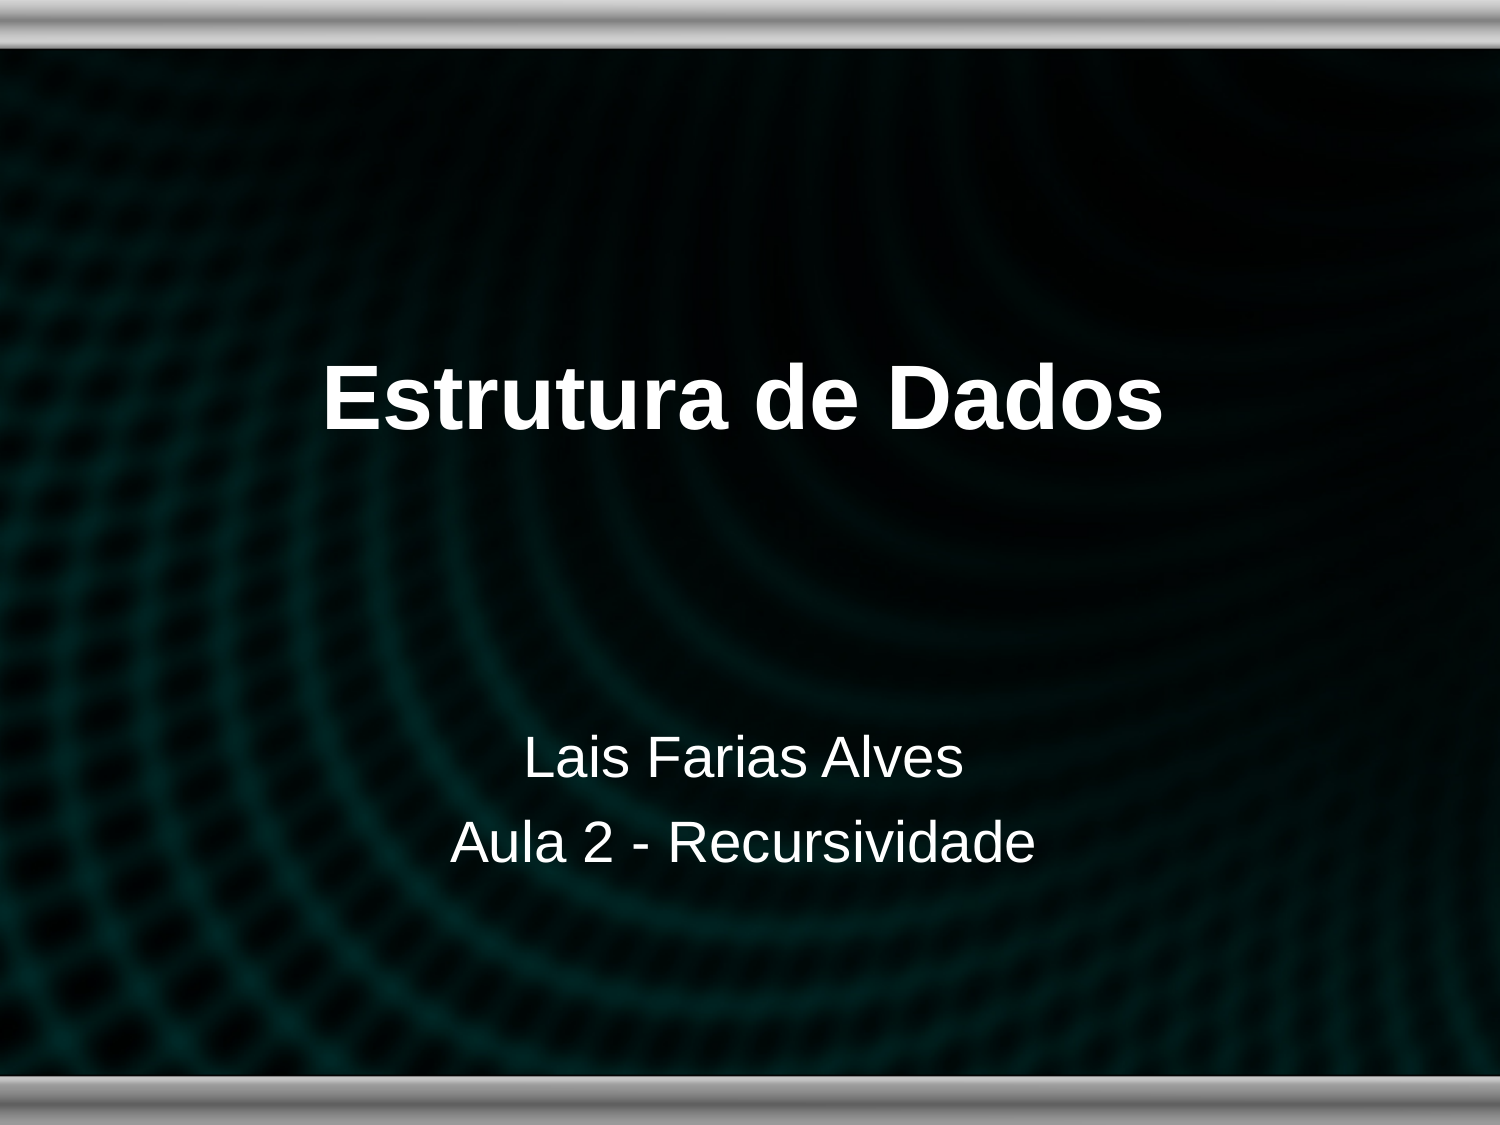

# Estrutura de Dados
Lais Farias Alves
Aula 2 - Recursividade